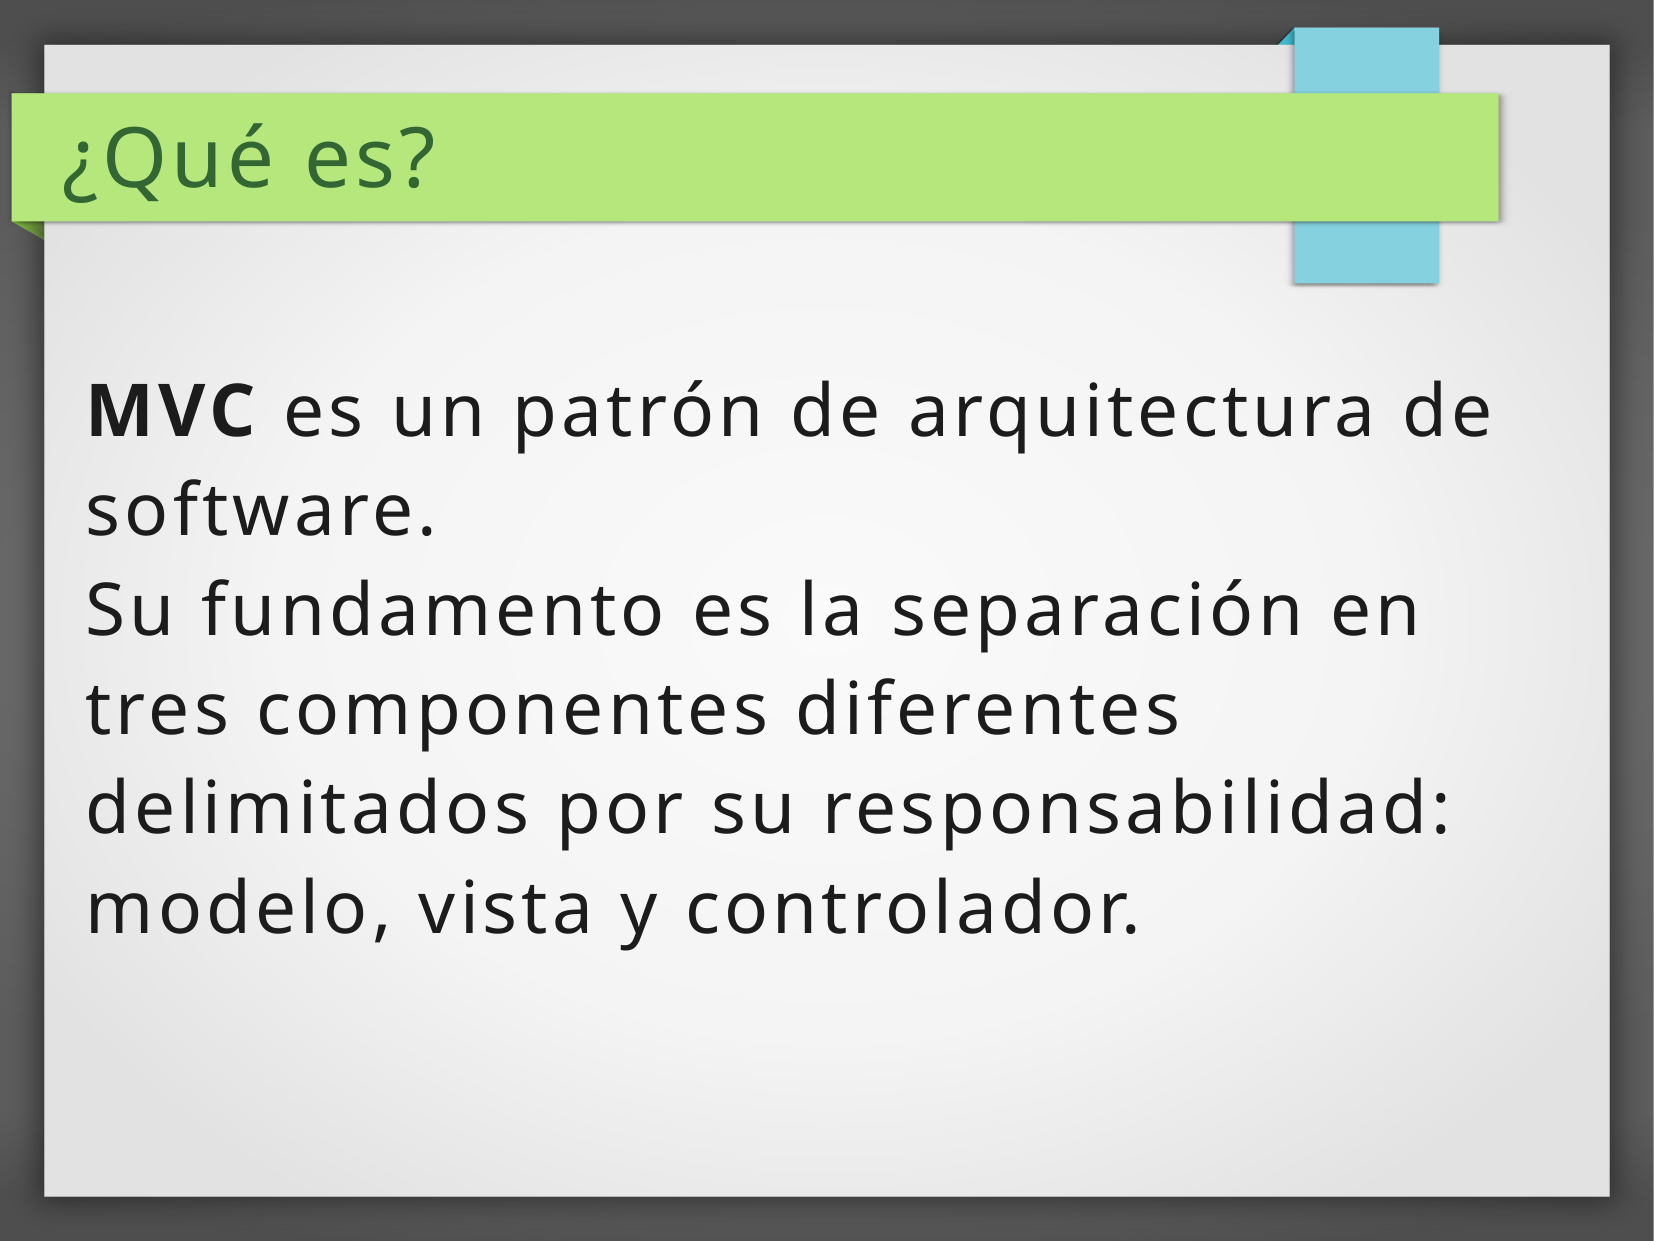

¿Qué es?
MVC es un patrón de arquitectura de software.
Su fundamento es la separación en tres componentes diferentes delimitados por su responsabilidad: modelo, vista y controlador.